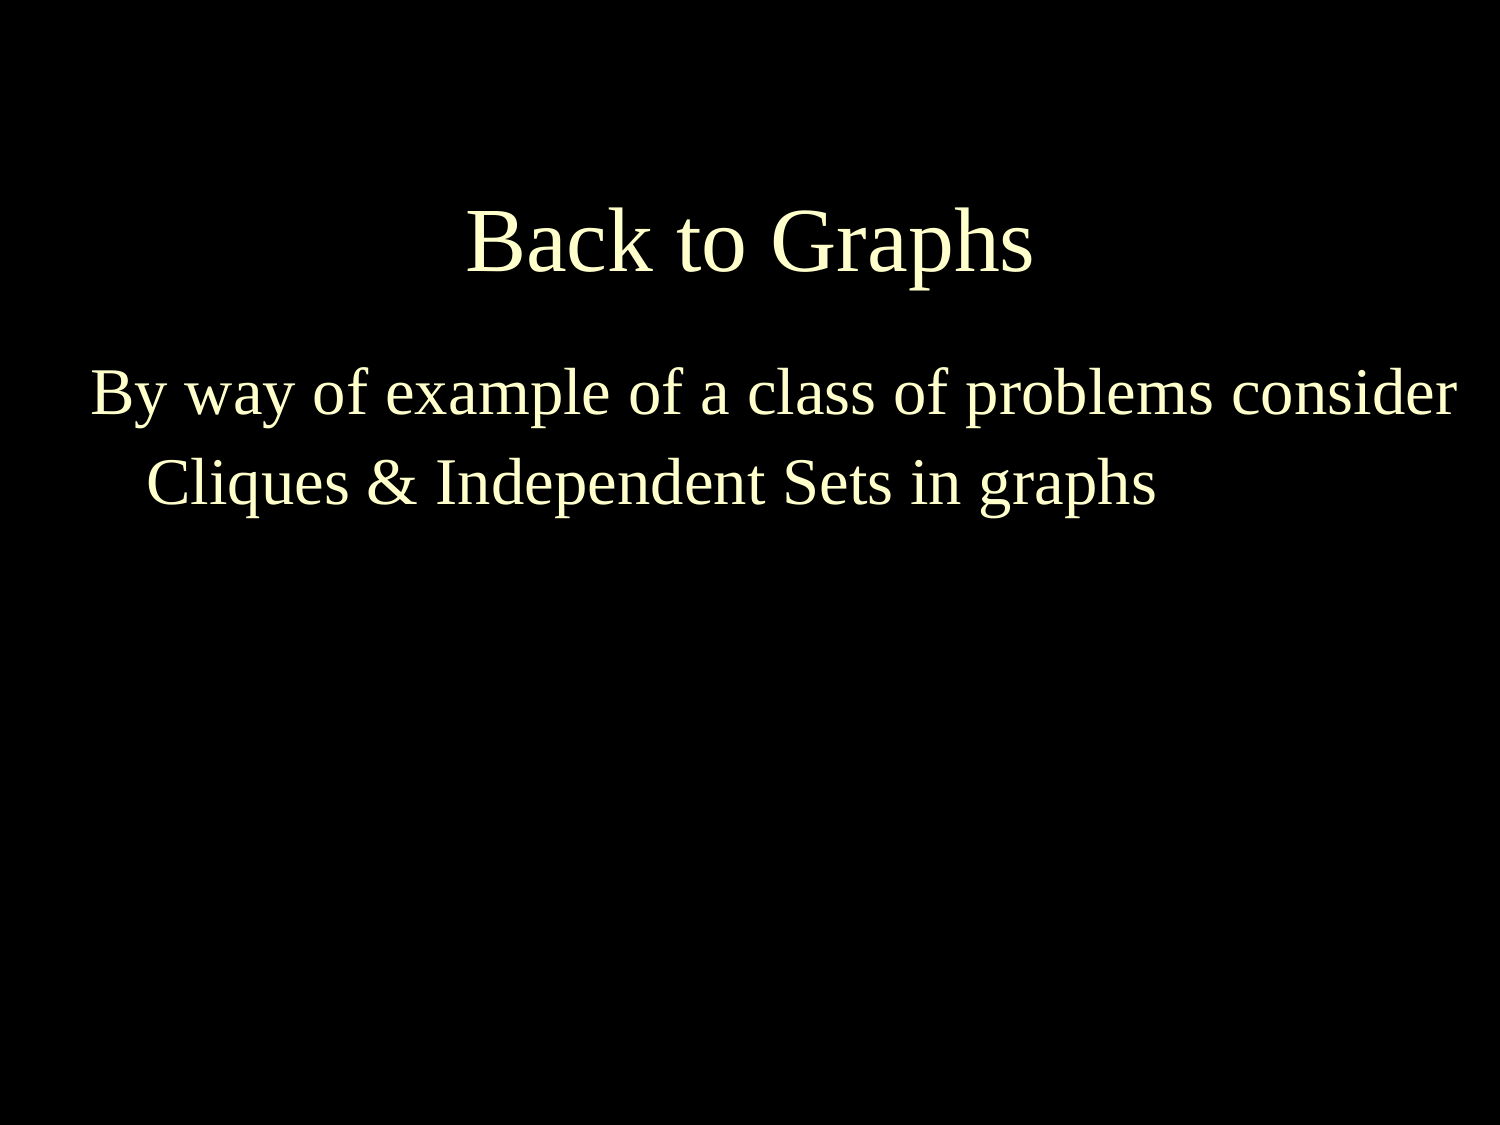

# Back to Graphs
By way of example of a class of problems consider
	Cliques & Independent Sets in graphs